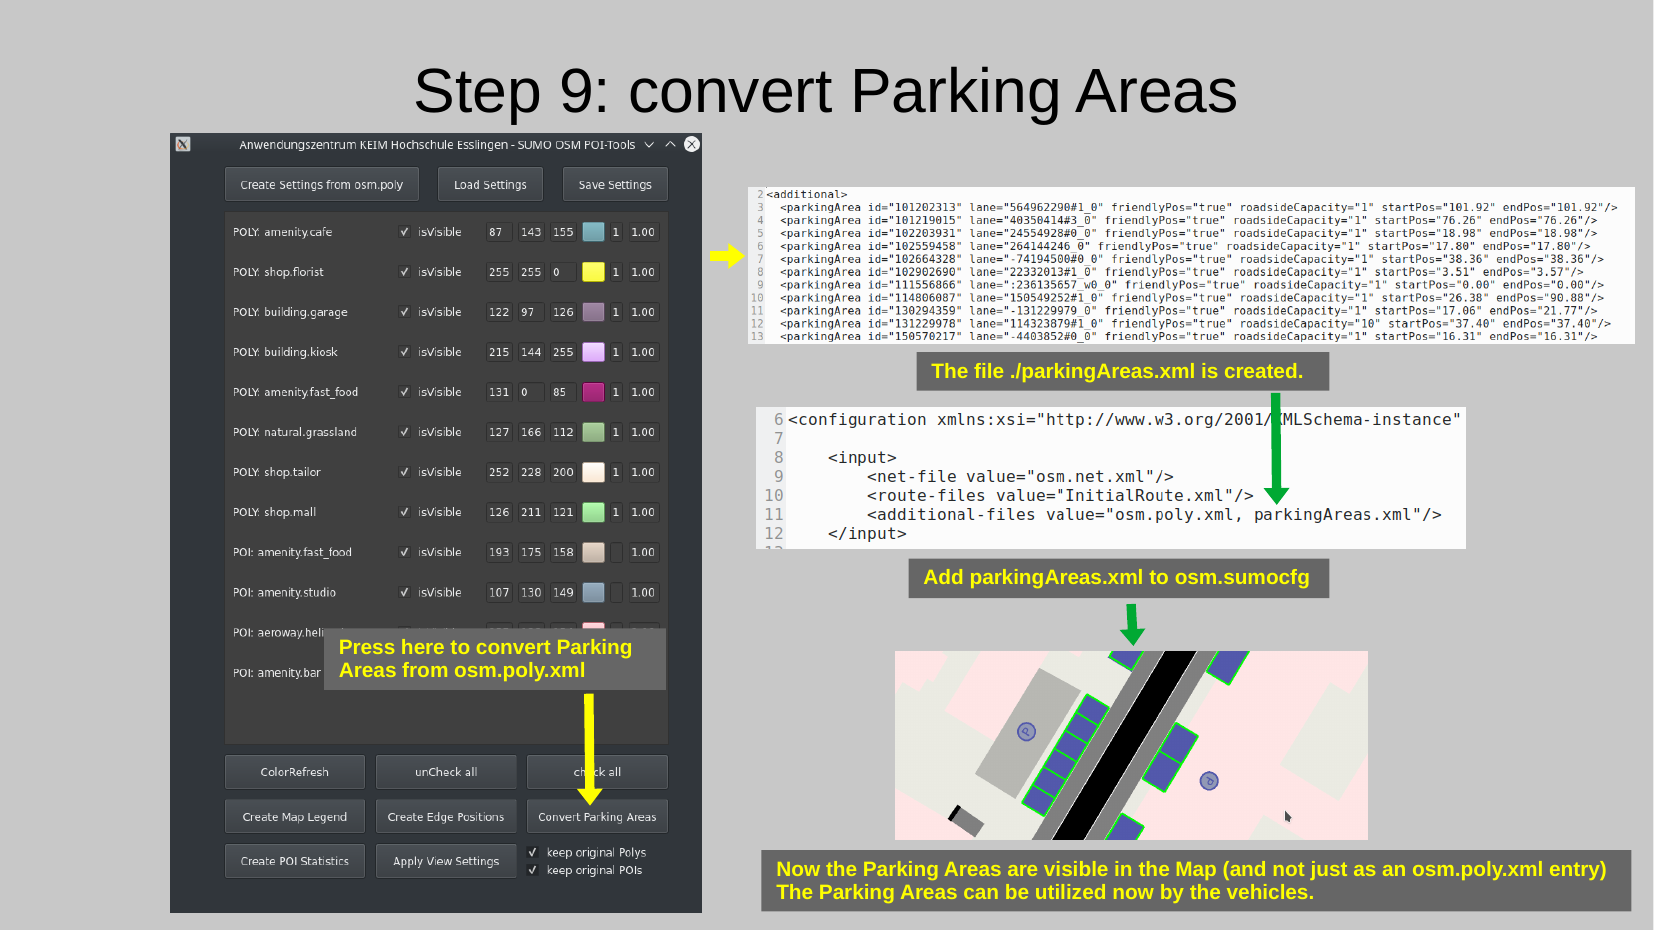

# Step 9: convert Parking Areas
The file ./parkingAreas.xml is created.
Add parkingAreas.xml to osm.sumocfg
Press here to convert Parking Areas from osm.poly.xml
Now the Parking Areas are visible in the Map (and not just as an osm.poly.xml entry)
The Parking Areas can be utilized now by the vehicles.